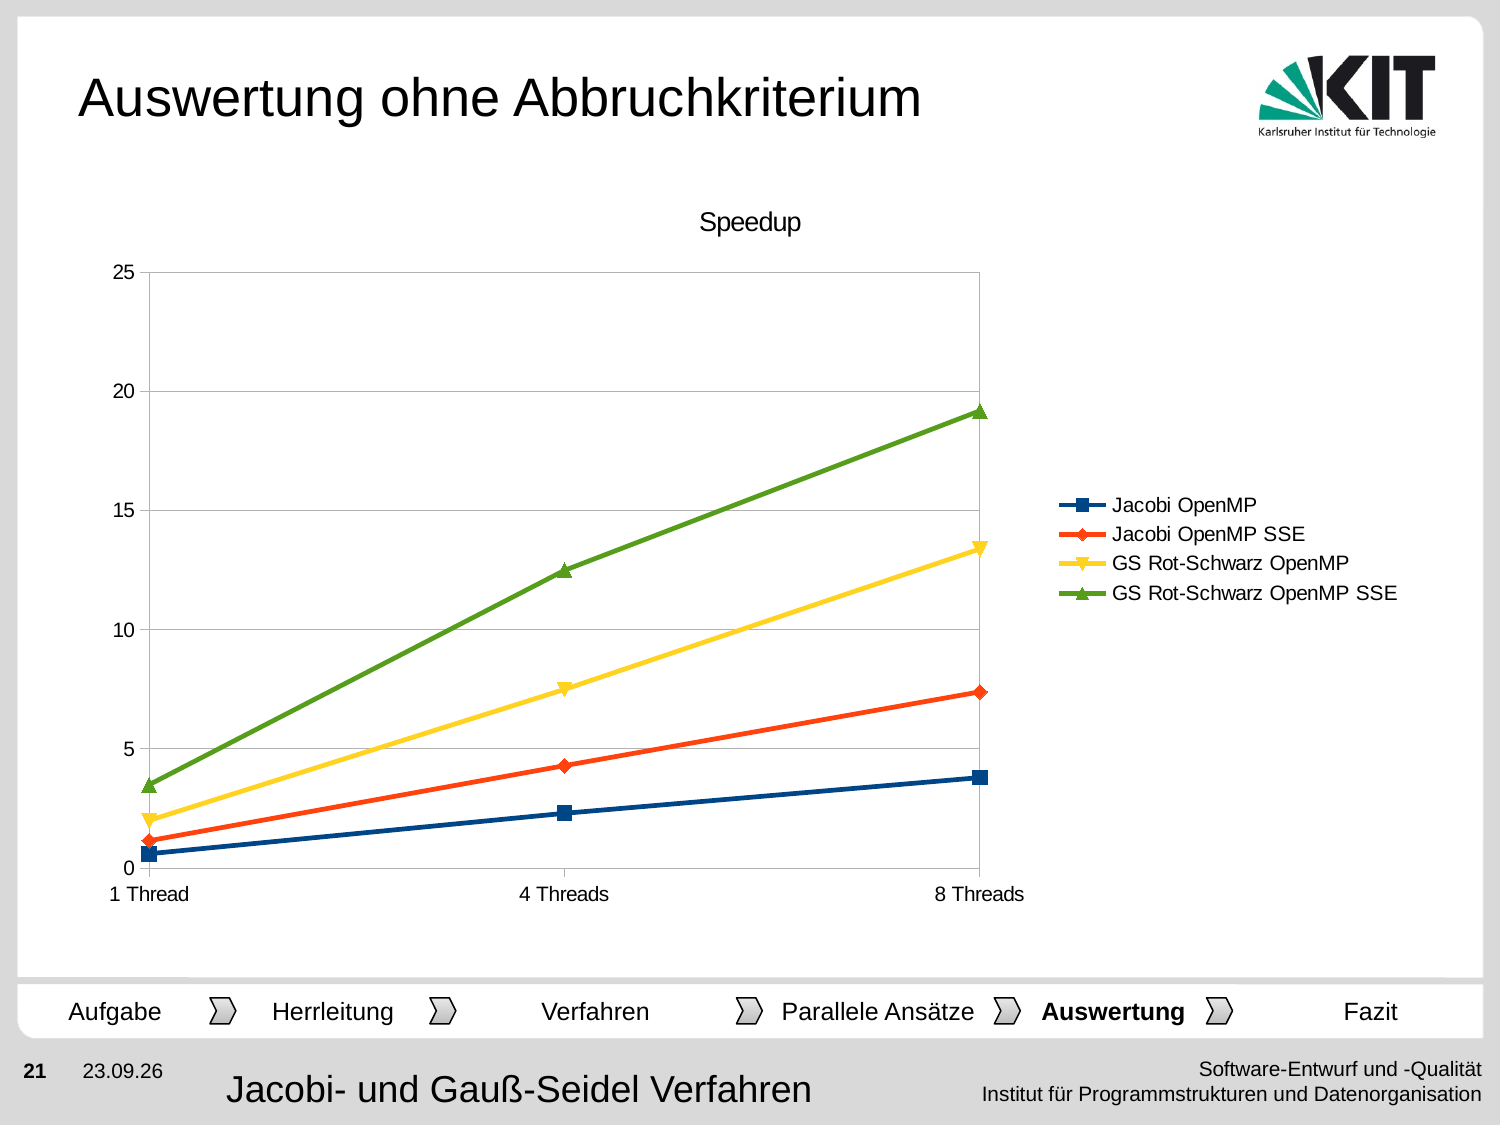

# Auswertung ohne Abbruchkriterium
### Chart: Speedup
| Category | Jacobi OpenMP | Jacobi OpenMP SSE | GS Rot-Schwarz OpenMP | GS Rot-Schwarz OpenMP SSE |
|---|---|---|---|---|
| 1 Thread | 0.6 | 1.15 | 2.0 | 3.5 |
| 4 Threads | 2.3 | 4.3 | 7.5 | 12.5 |
| 8 Threads | 3.8 | 7.4 | 13.4 | 19.2 |
Aufgabe
Herrleitung
Verfahren
Parallele Ansätze
Auswertung
Fazit
Jacobi- und Gauß-Seidel Verfahren